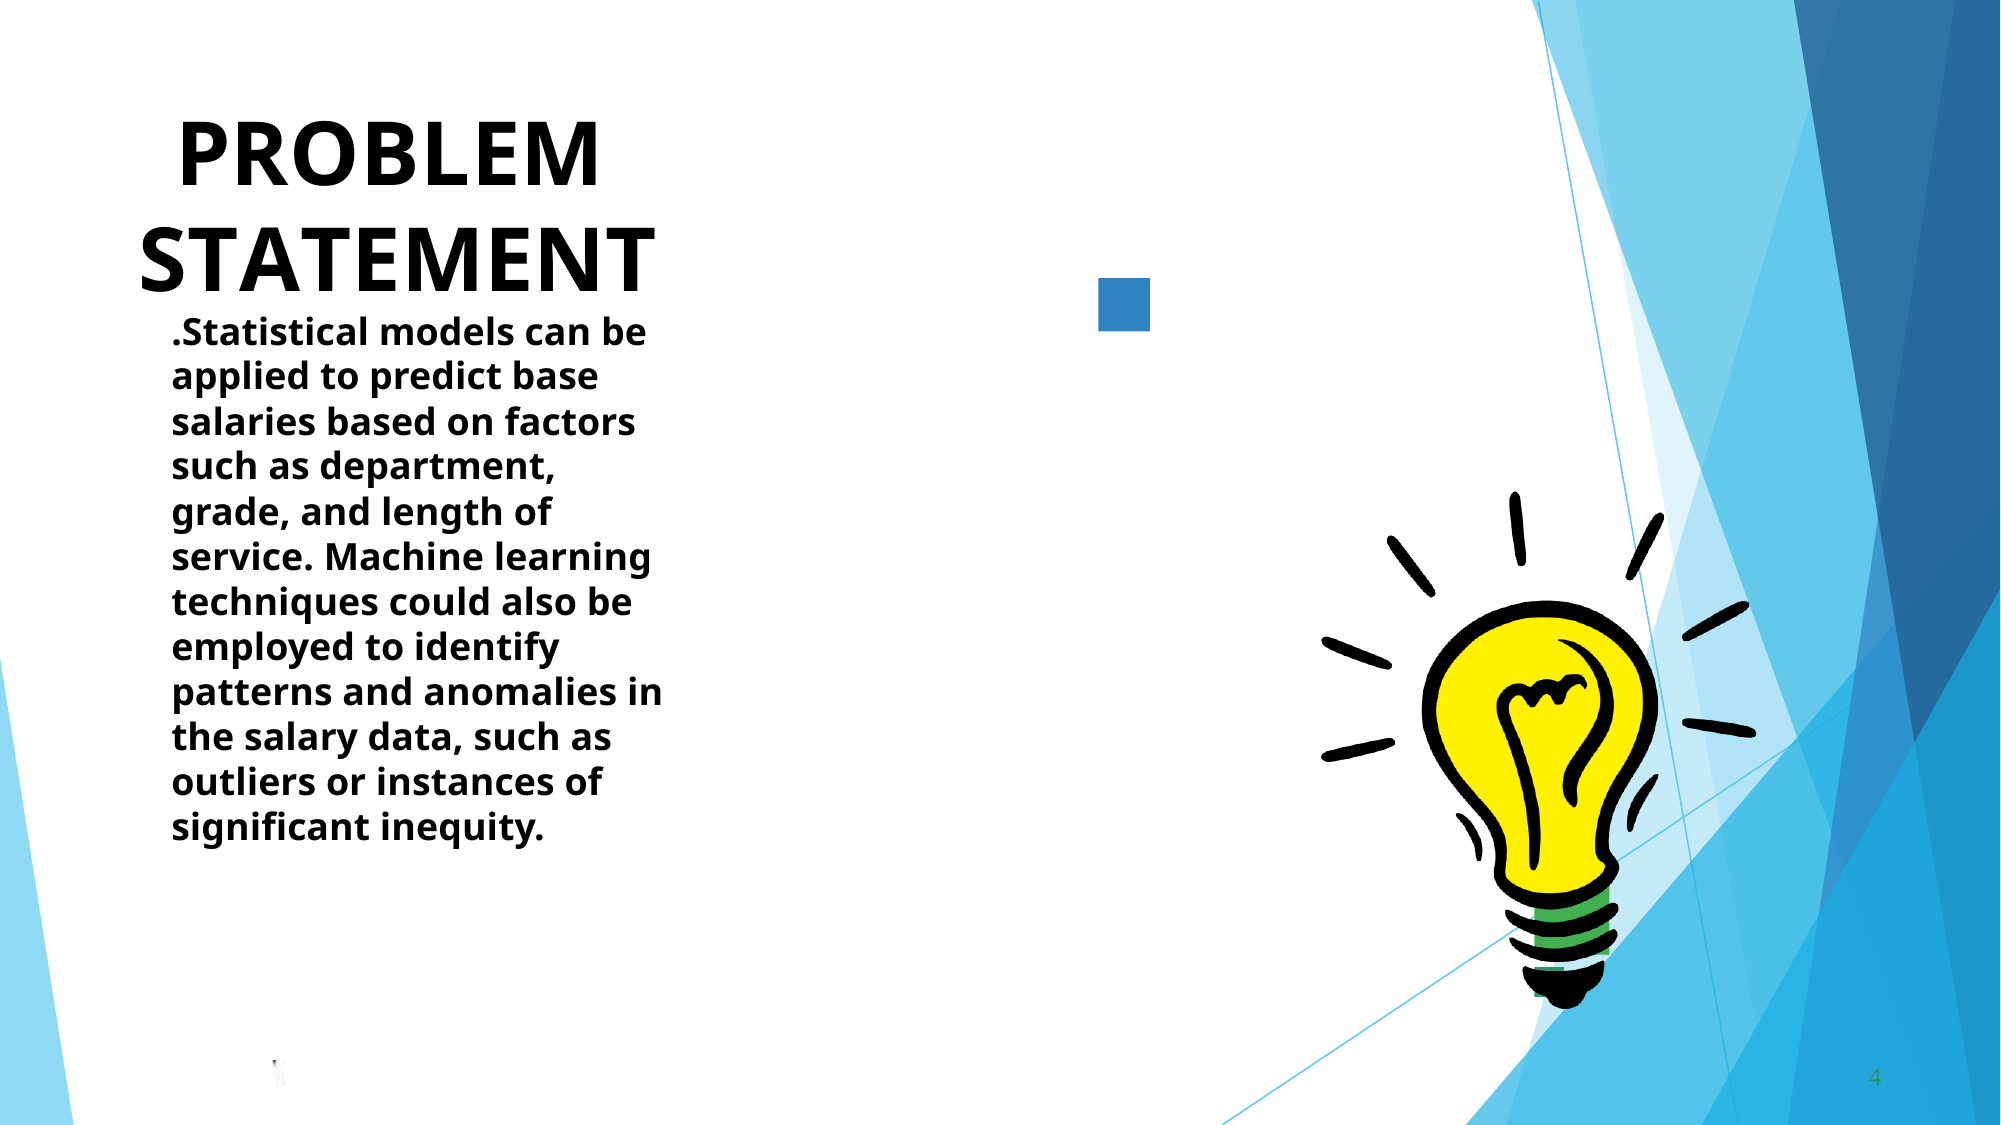

# PROBLEM	STATEMENT
.Statistical models can be applied to predict base salaries based on factors such as department, grade, and length of service. Machine learning techniques could also be employed to identify patterns and anomalies in the salary data, such as outliers or instances of significant inequity.